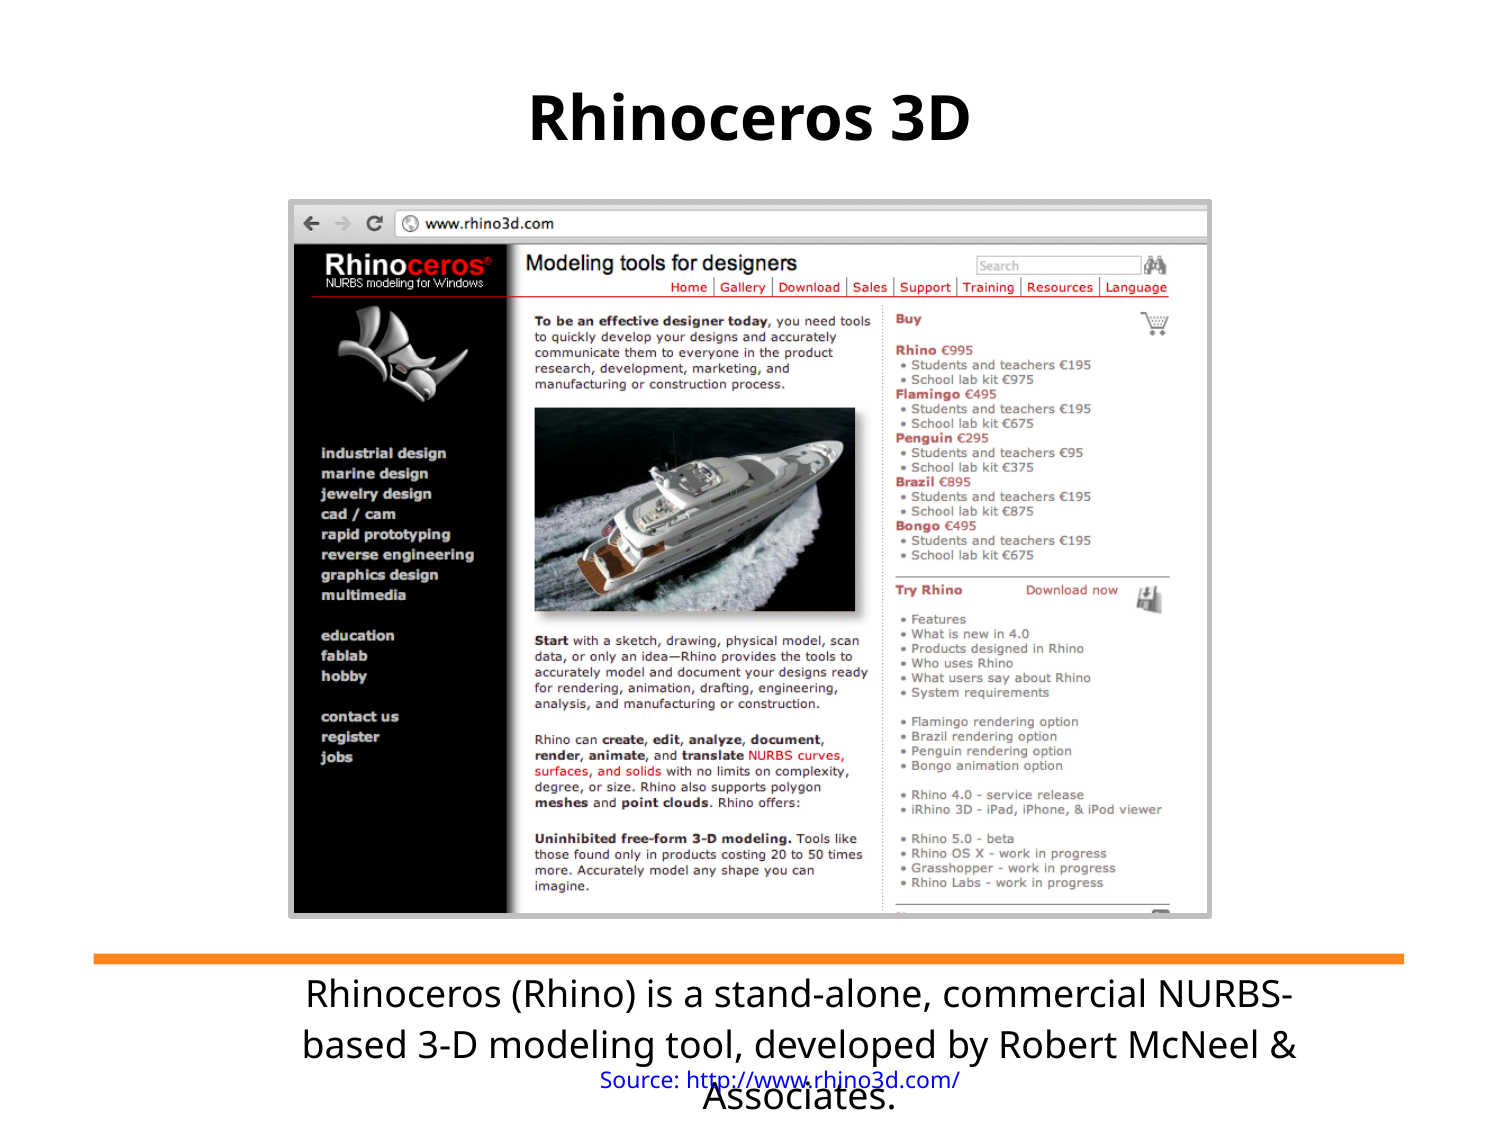

# Rhinoceros 3D
Rhinoceros (Rhino) is a stand-alone, commercial NURBS-based 3-D modeling tool, developed by Robert McNeel & Associates.
Source: http://www.rhino3d.com/